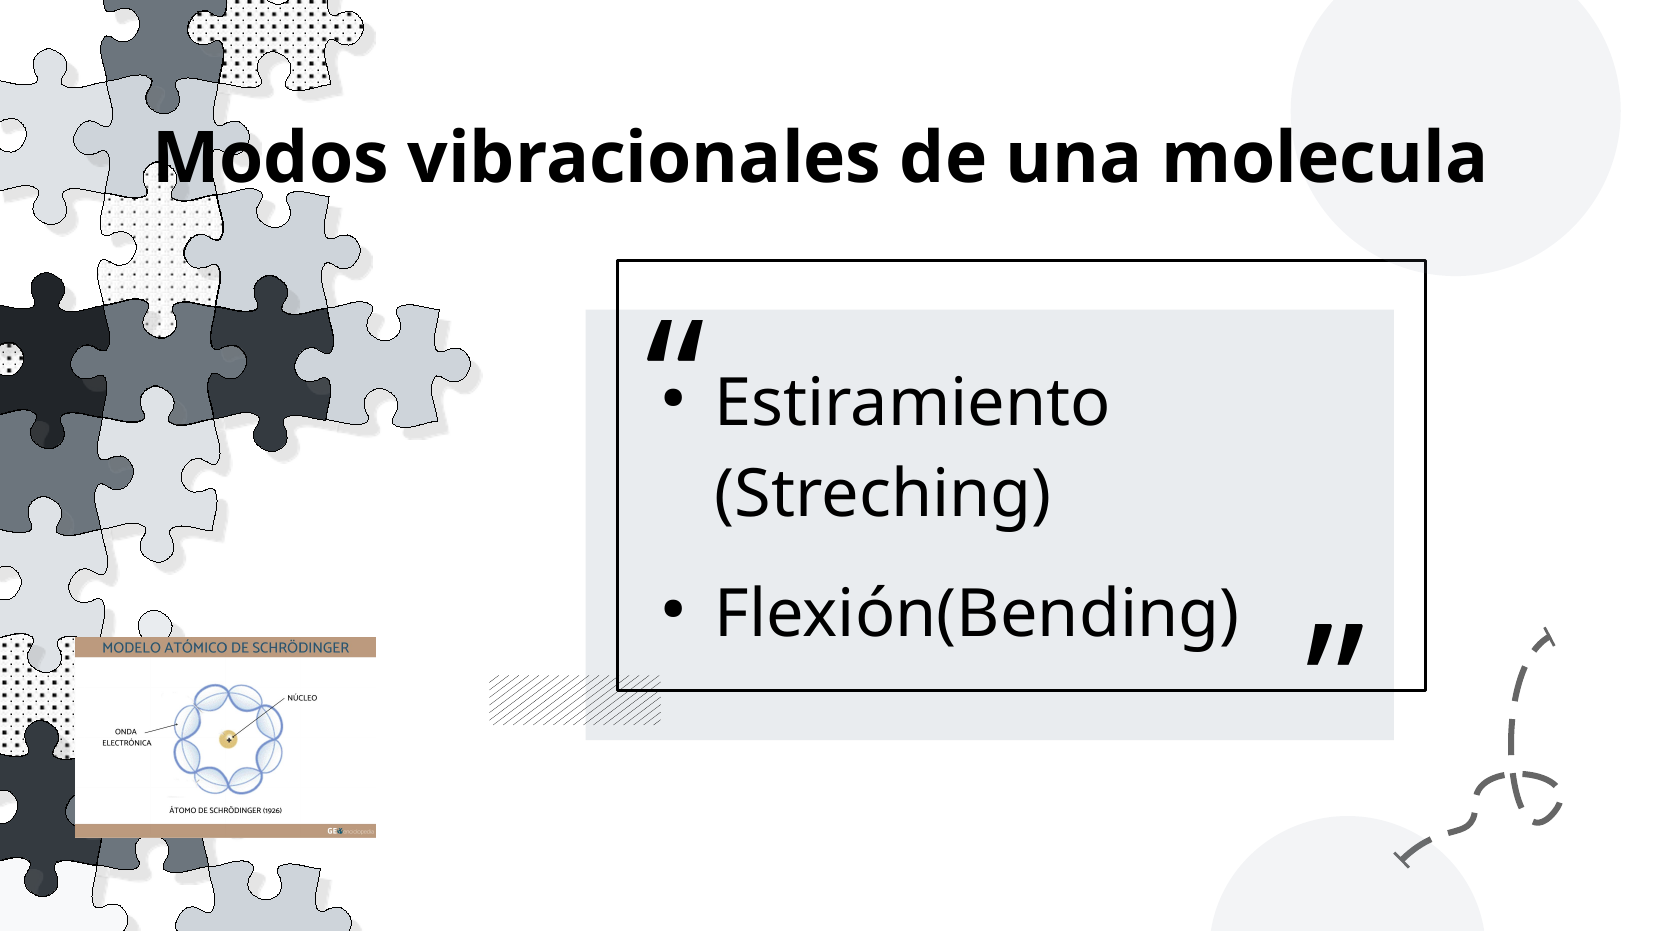

# Modos vibracionales de una molecula
Estiramiento (Streching)
Flexión(Bending)